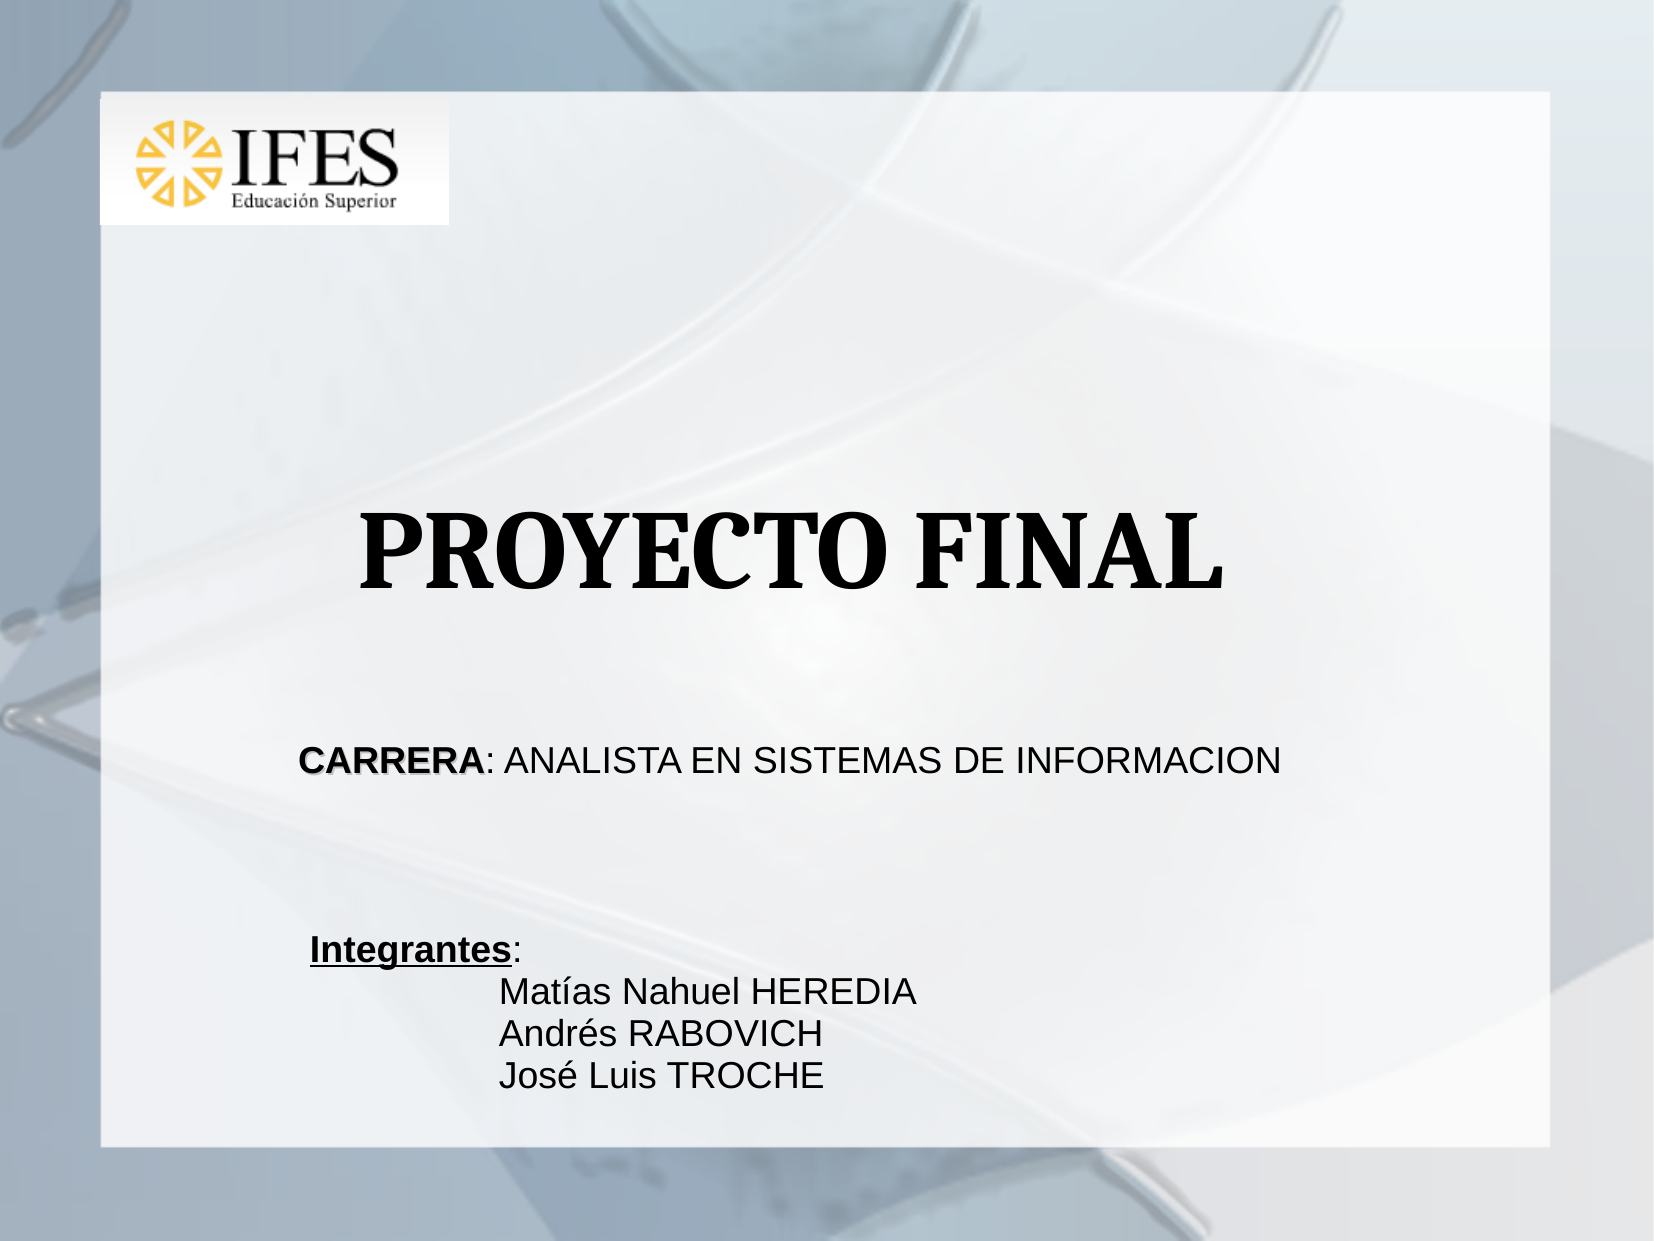

PROYECTO FINAL
CARRERA: ANALISTA EN SISTEMAS DE INFORMACION
Integrantes:
 Matías Nahuel HEREDIA
 Andrés RABOVICH
 José Luis TROCHE